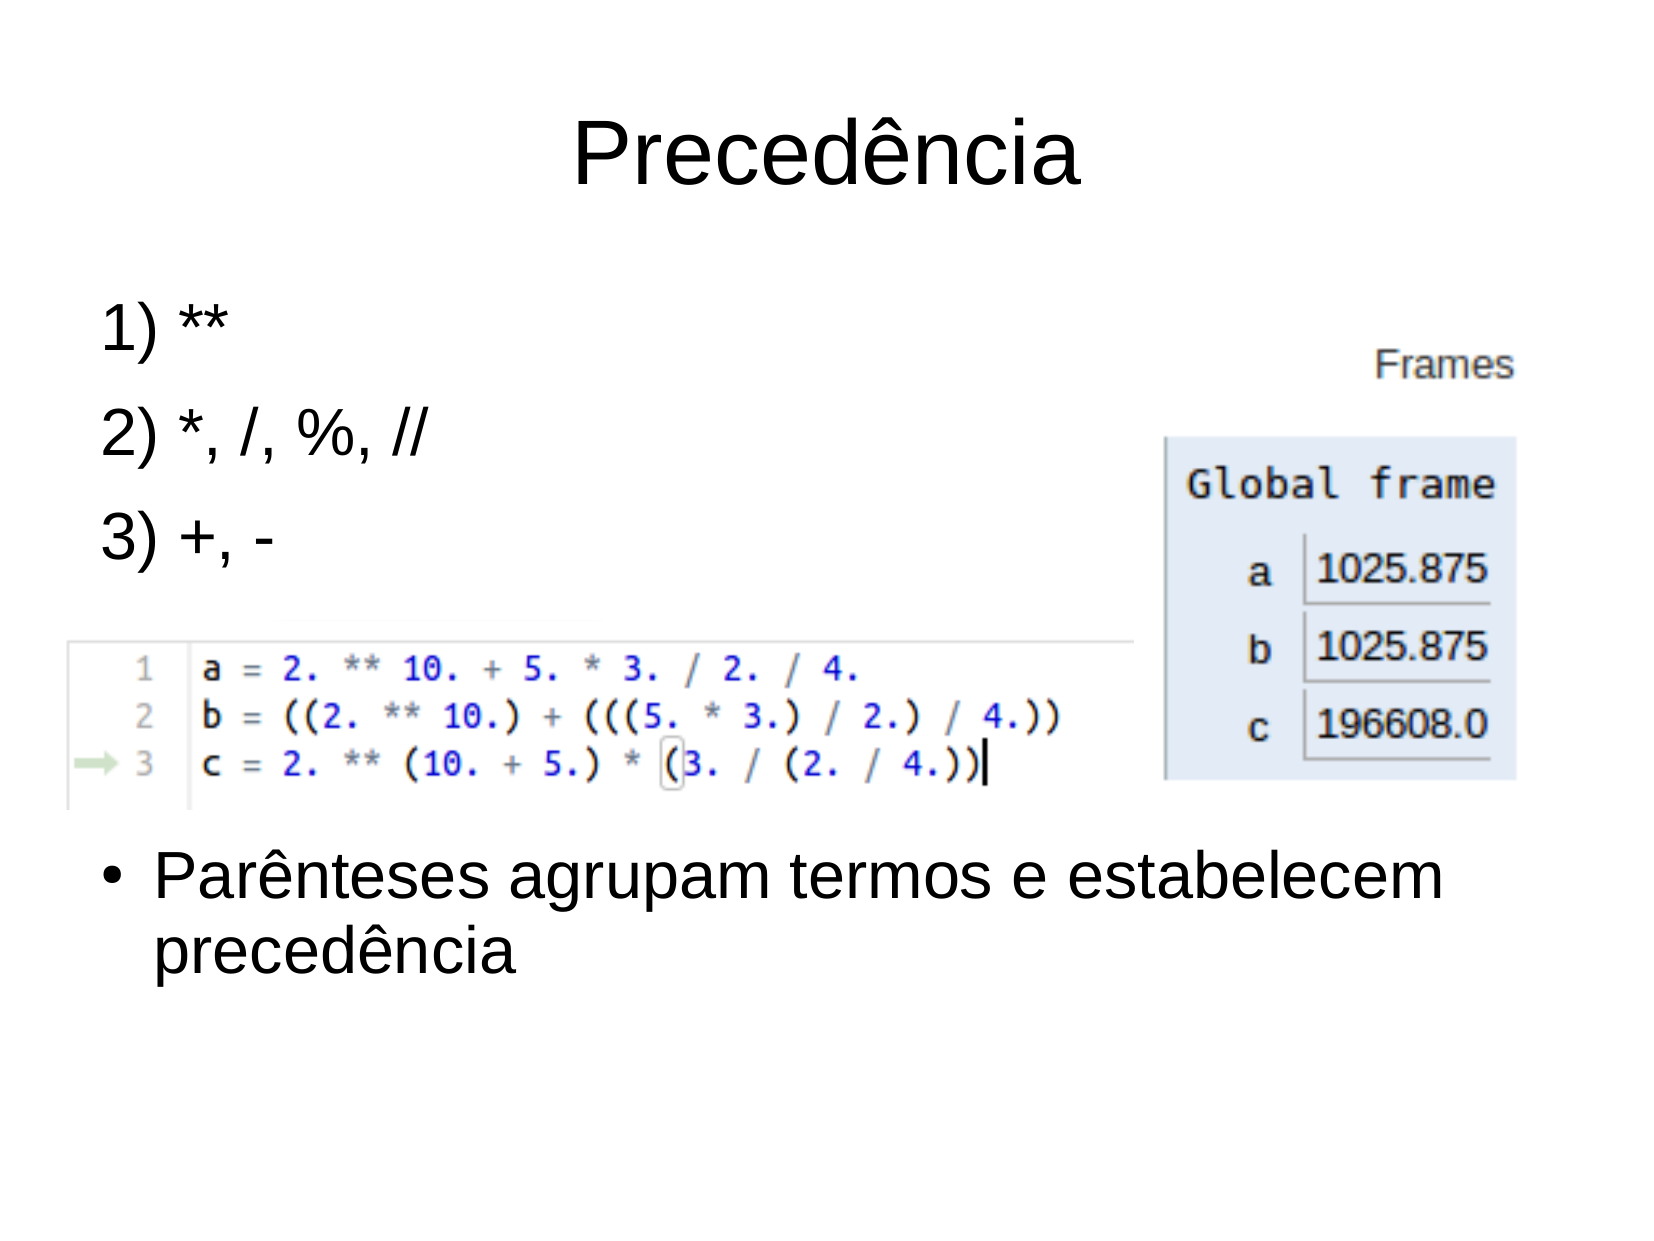

# Precedência
 **
 *, /, %, //
 +, -
Parênteses agrupam termos e estabelecem precedência